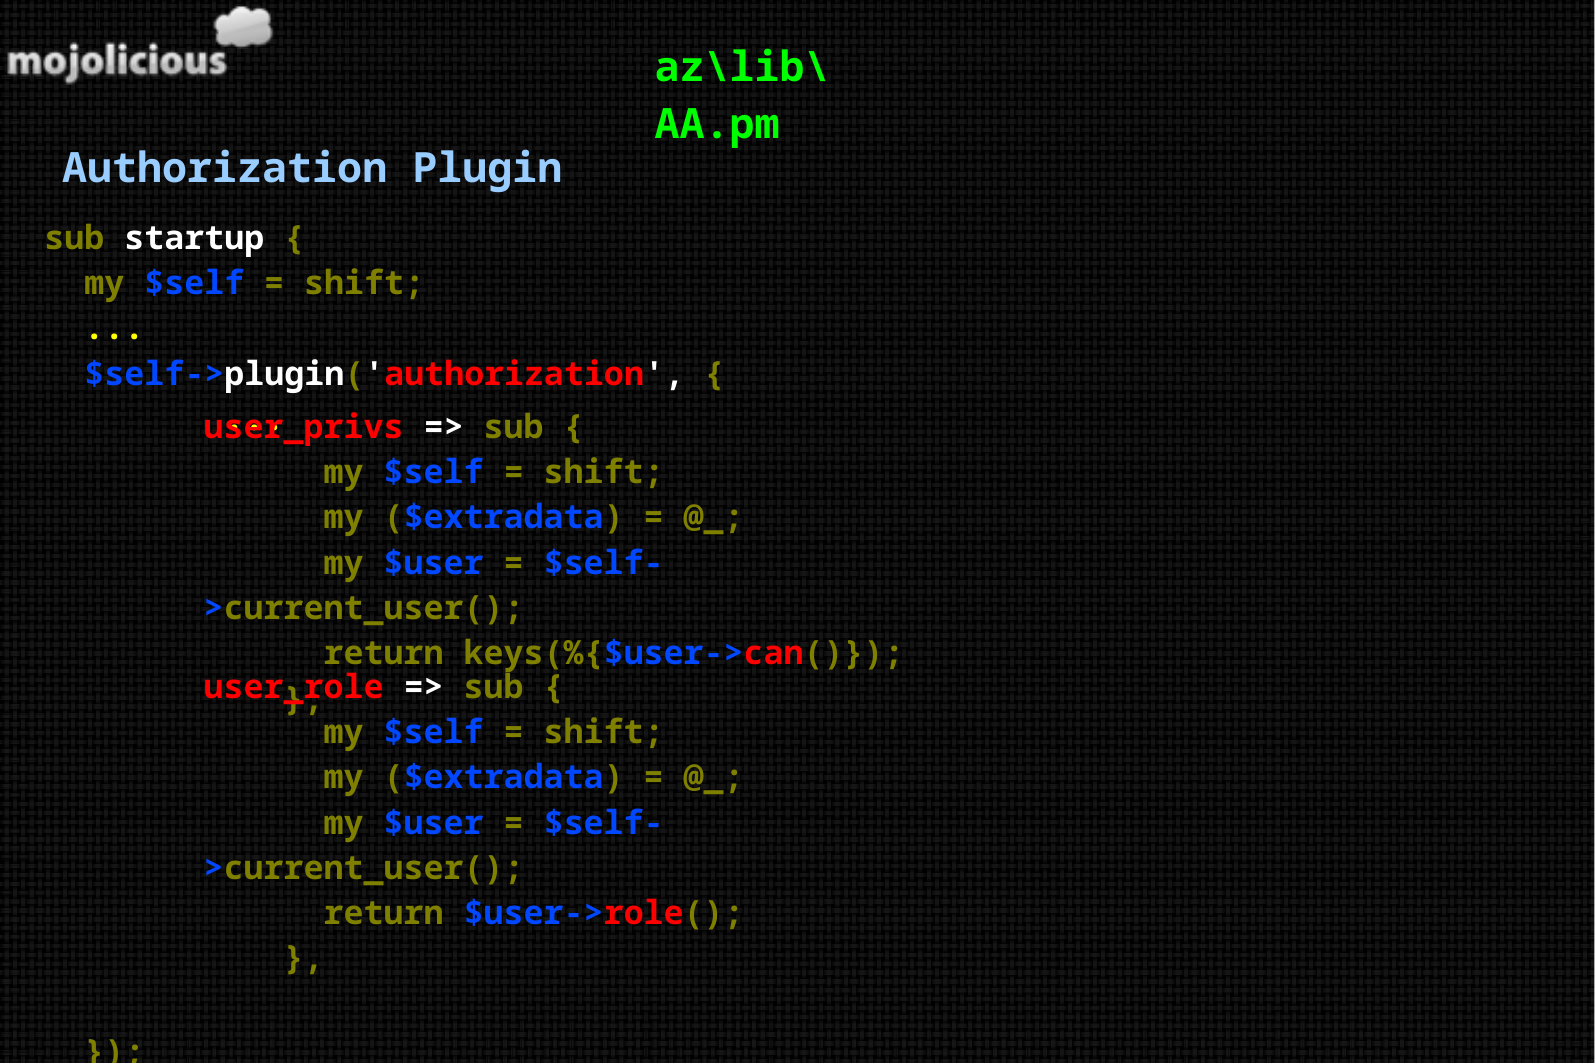

az\lib\AA.pm
Authorization Plugin
sub startup {
 my $self = shift;
 ...
 $self->plugin('authorization', {
 ...
 });
...
user_privs => sub {
 my $self = shift;
 my ($extradata) = @_;
 my $user = $self->current_user();
 return keys(%{$user->can()});
 },
user_role => sub {
 my $self = shift;
 my ($extradata) = @_;
 my $user = $self->current_user();
 return $user->role();
 },